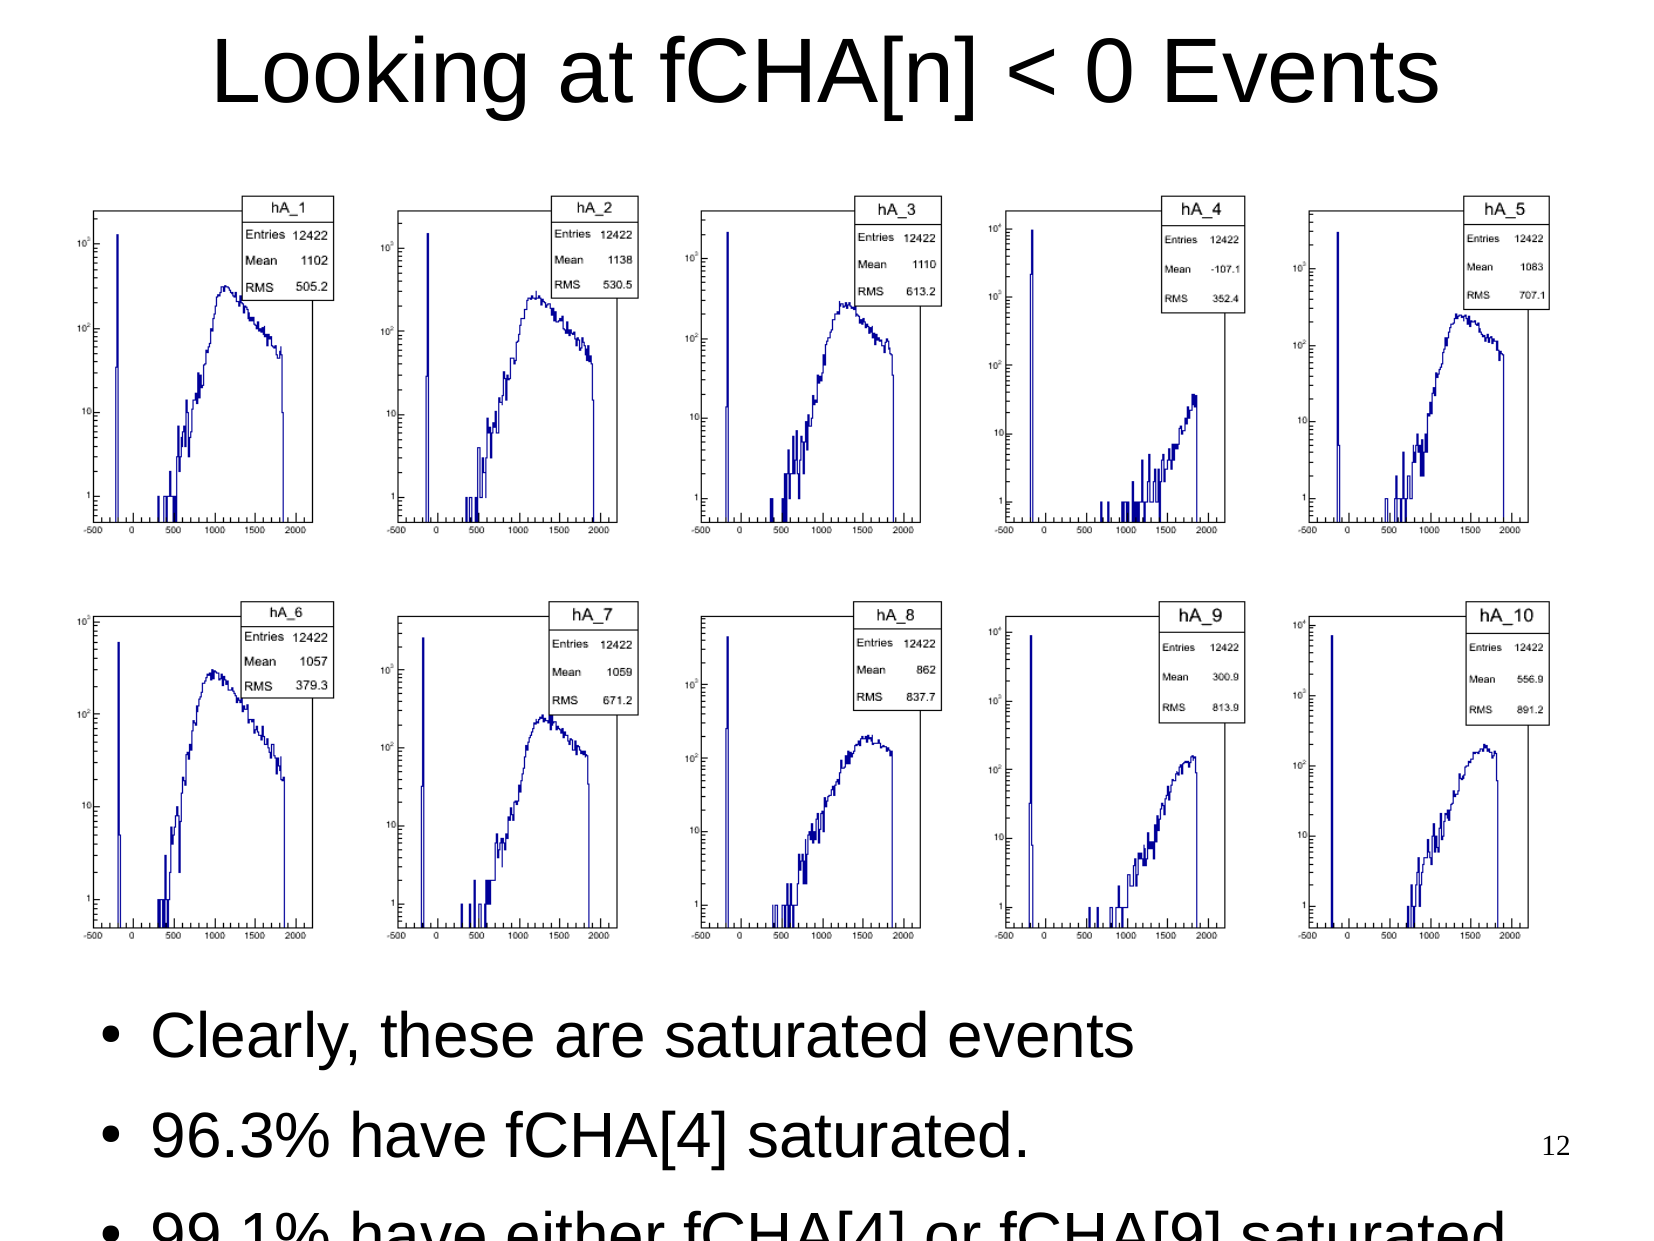

# Looking at fCHA[n] < 0 Events
Clearly, these are saturated events
96.3% have fCHA[4] saturated.
99.1% have either fCHA[4] or fCHA[9] saturated.
12